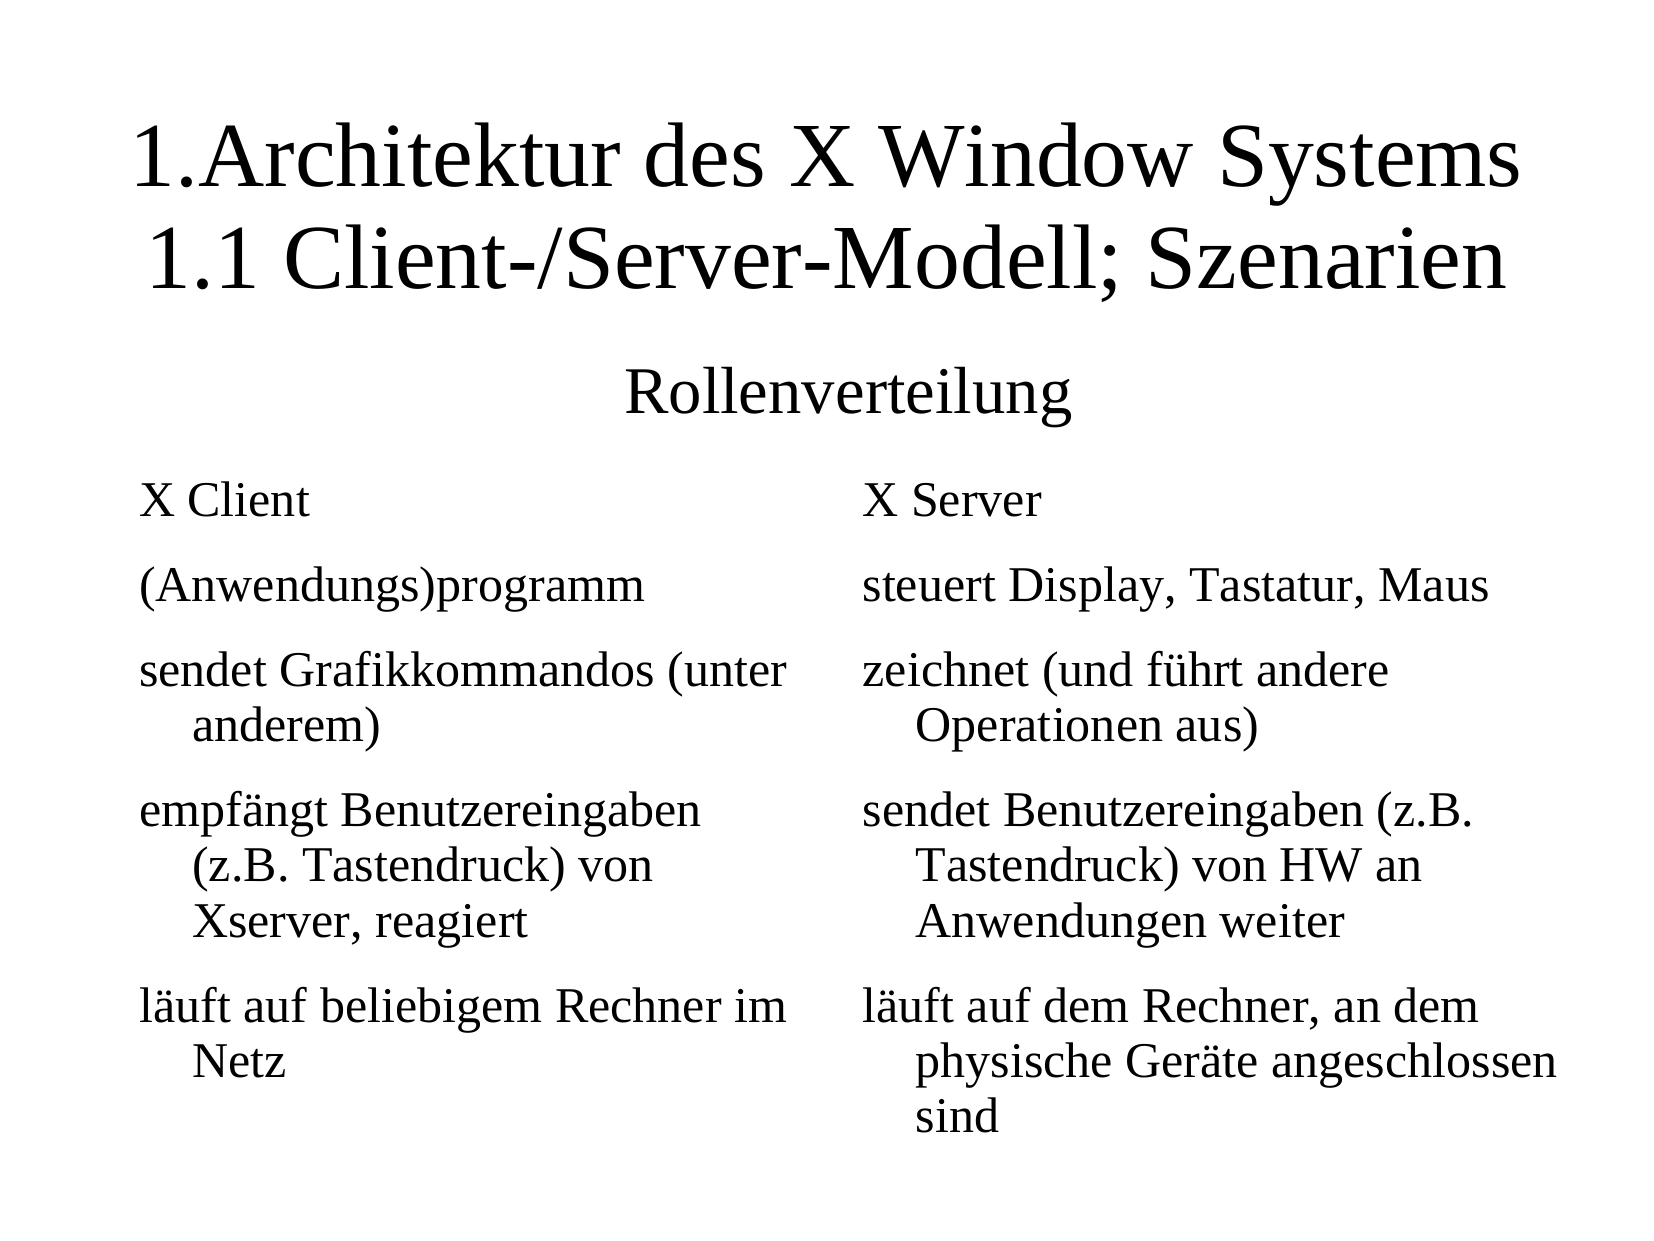

# 1.Architektur des X Window Systems 1.1 Client-/Server-Modell; Szenarien
Rollenverteilung
X Client
(Anwendungs)programm
sendet Grafikkommandos (unter anderem)
empfängt Benutzereingaben (z.B. Tastendruck) von Xserver, reagiert
läuft auf beliebigem Rechner im Netz
X Server
steuert Display, Tastatur, Maus
zeichnet (und führt andere Operationen aus)
sendet Benutzereingaben (z.B. Tastendruck) von HW an Anwendungen weiter
läuft auf dem Rechner, an dem physische Geräte angeschlossen sind